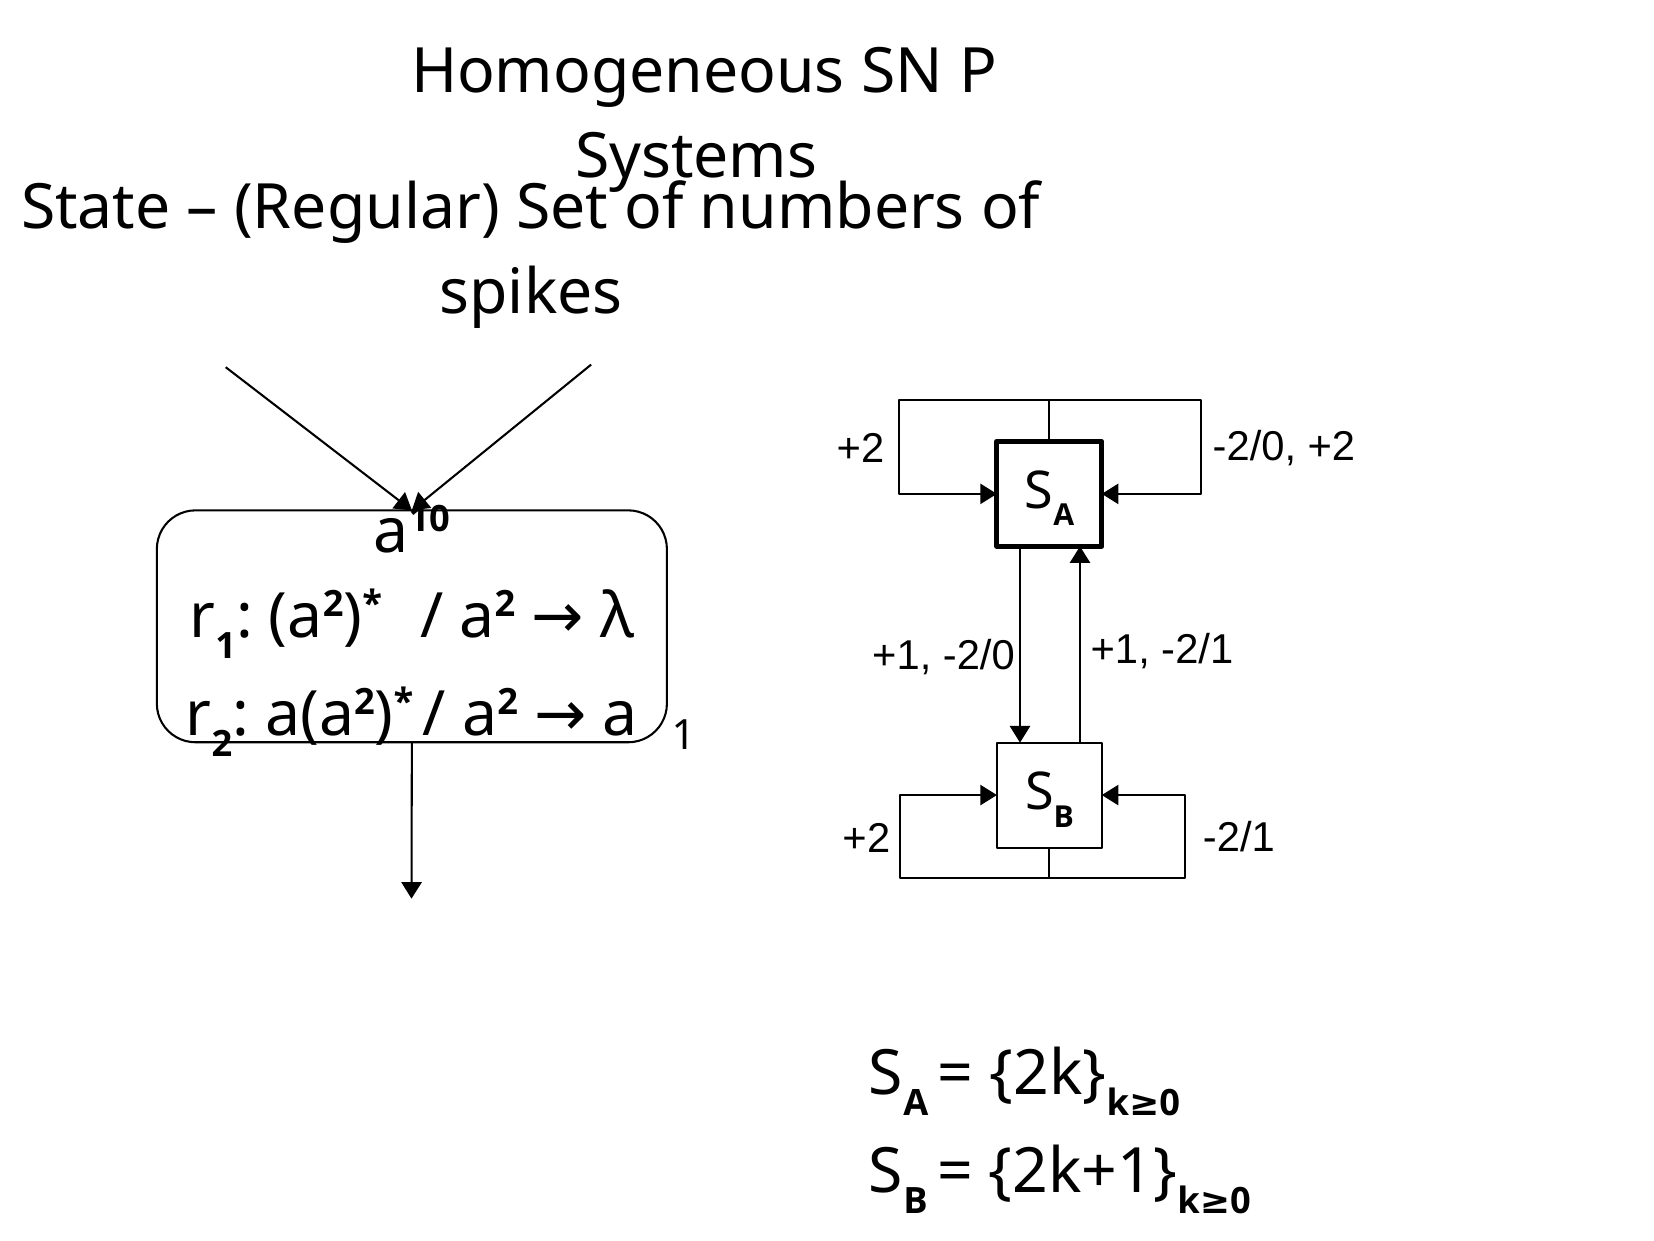

Homogeneous SN P Systems
State – (Regular) Set of numbers of spikes
-2/0, +2
+2
SA
a10
r1: (a2)* / a2 → λ
r2: a(a2)* / a2 → a
+1, -2/1
+1, -2/0
1
SB
-2/1
+2
SA = {2k}k≥0
SB = {2k+1}k≥0